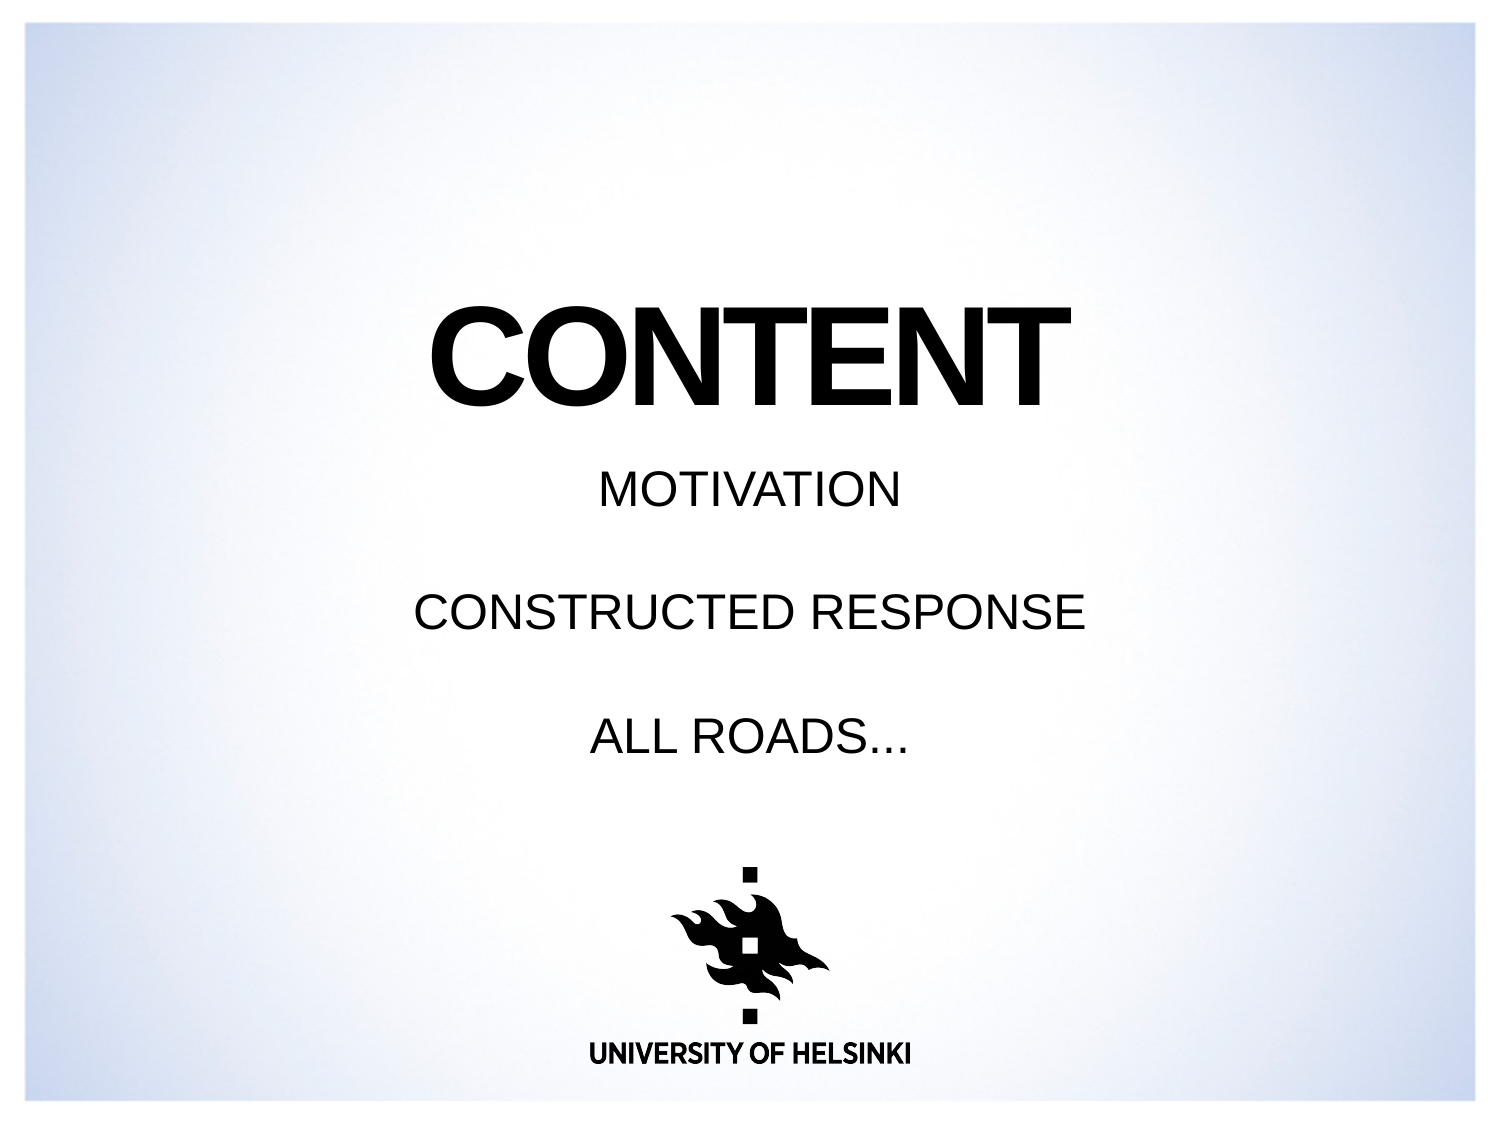

# CONTENT
Motivation
Constructed response
All roads...